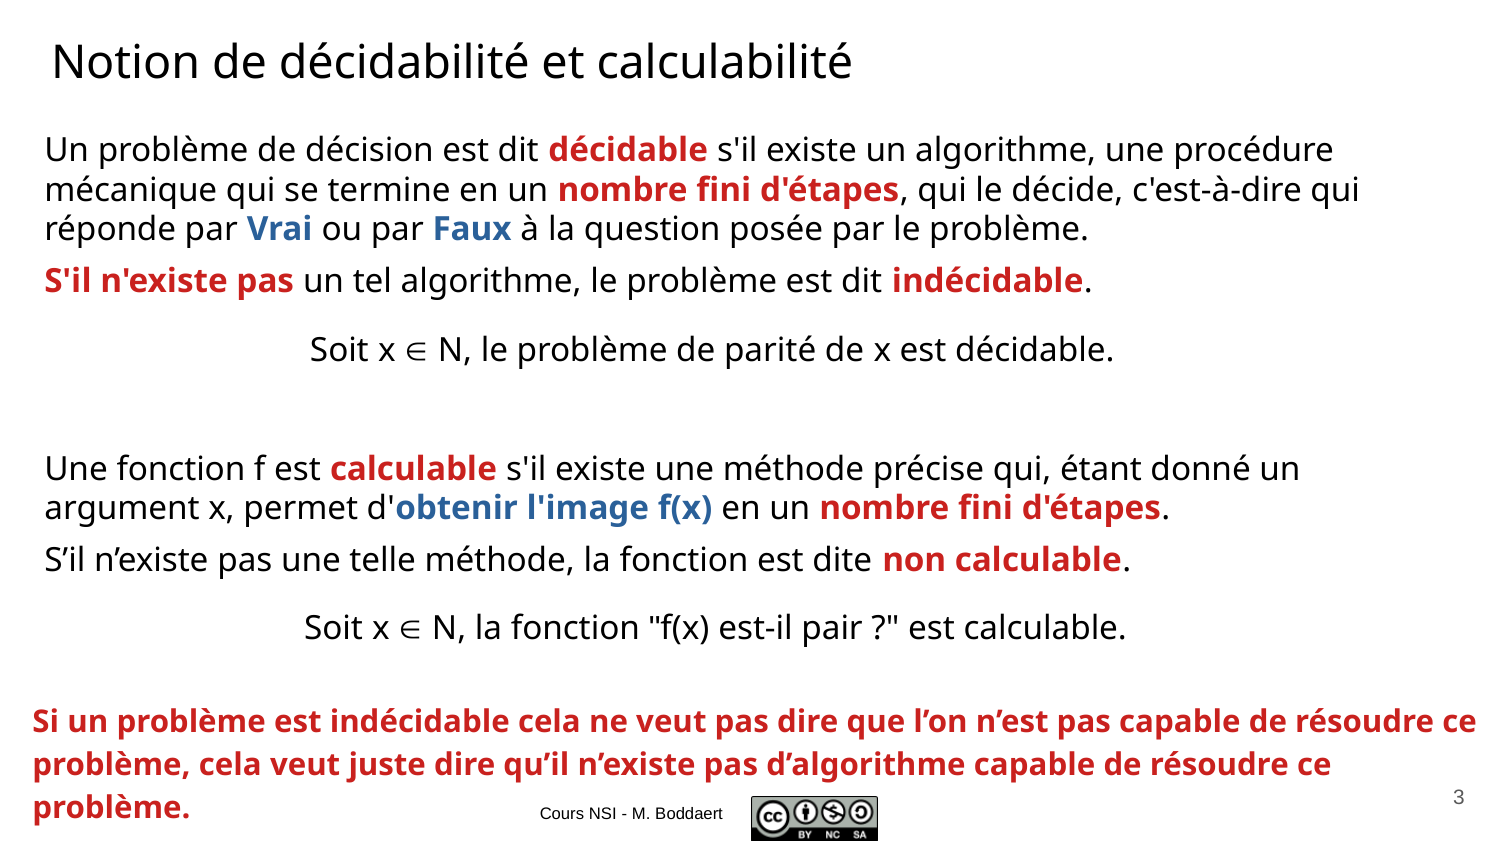

# Notion de décidabilité et calculabilité
Un problème de décision est dit décidable s'il existe un algorithme, une procédure mécanique qui se termine en un nombre fini d'étapes, qui le décide, c'est-à-dire qui réponde par Vrai ou par Faux à la question posée par le problème.
S'il n'existe pas un tel algorithme, le problème est dit indécidable.
Soit x ∈ N, le problème de parité de x est décidable.
Une fonction f est calculable s'il existe une méthode précise qui, étant donné un argument x, permet d'obtenir l'image f(x) en un nombre fini d'étapes.
S’il n’existe pas une telle méthode, la fonction est dite non calculable.
Soit x ∈ N, la fonction "f(x) est-il pair ?" est calculable.
Si un problème est indécidable cela ne veut pas dire que l’on n’est pas capable de résoudre ce problème, cela veut juste dire qu’il n’existe pas d’algorithme capable de résoudre ce problème.